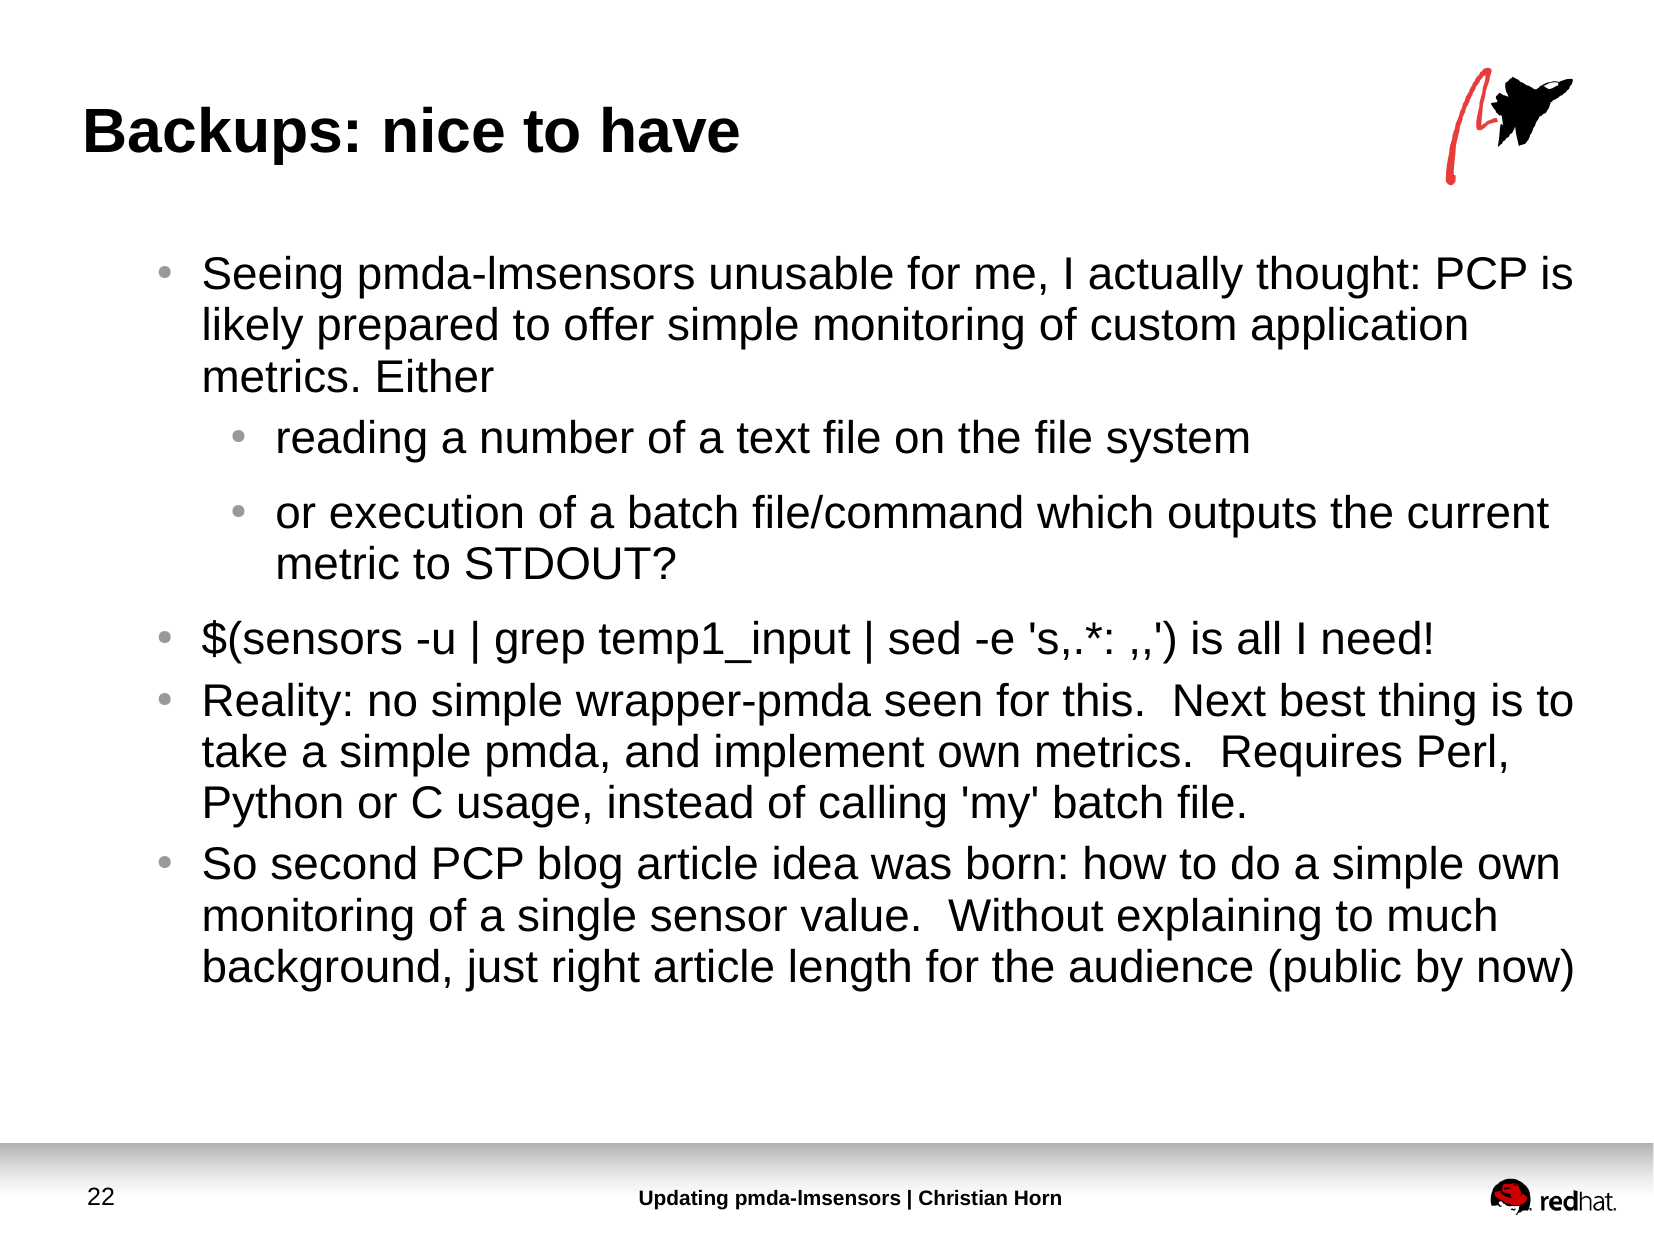

# Backups: nice to have
Seeing pmda-lmsensors unusable for me, I actually thought: PCP is likely prepared to offer simple monitoring of custom application metrics. Either
reading a number of a text file on the file system
or execution of a batch file/command which outputs the current metric to STDOUT?
$(sensors -u | grep temp1_input | sed -e 's,.*: ,,') is all I need!
Reality: no simple wrapper-pmda seen for this. Next best thing is to take a simple pmda, and implement own metrics. Requires Perl, Python or C usage, instead of calling 'my' batch file.
So second PCP blog article idea was born: how to do a simple own monitoring of a single sensor value. Without explaining to much background, just right article length for the audience (public by now)